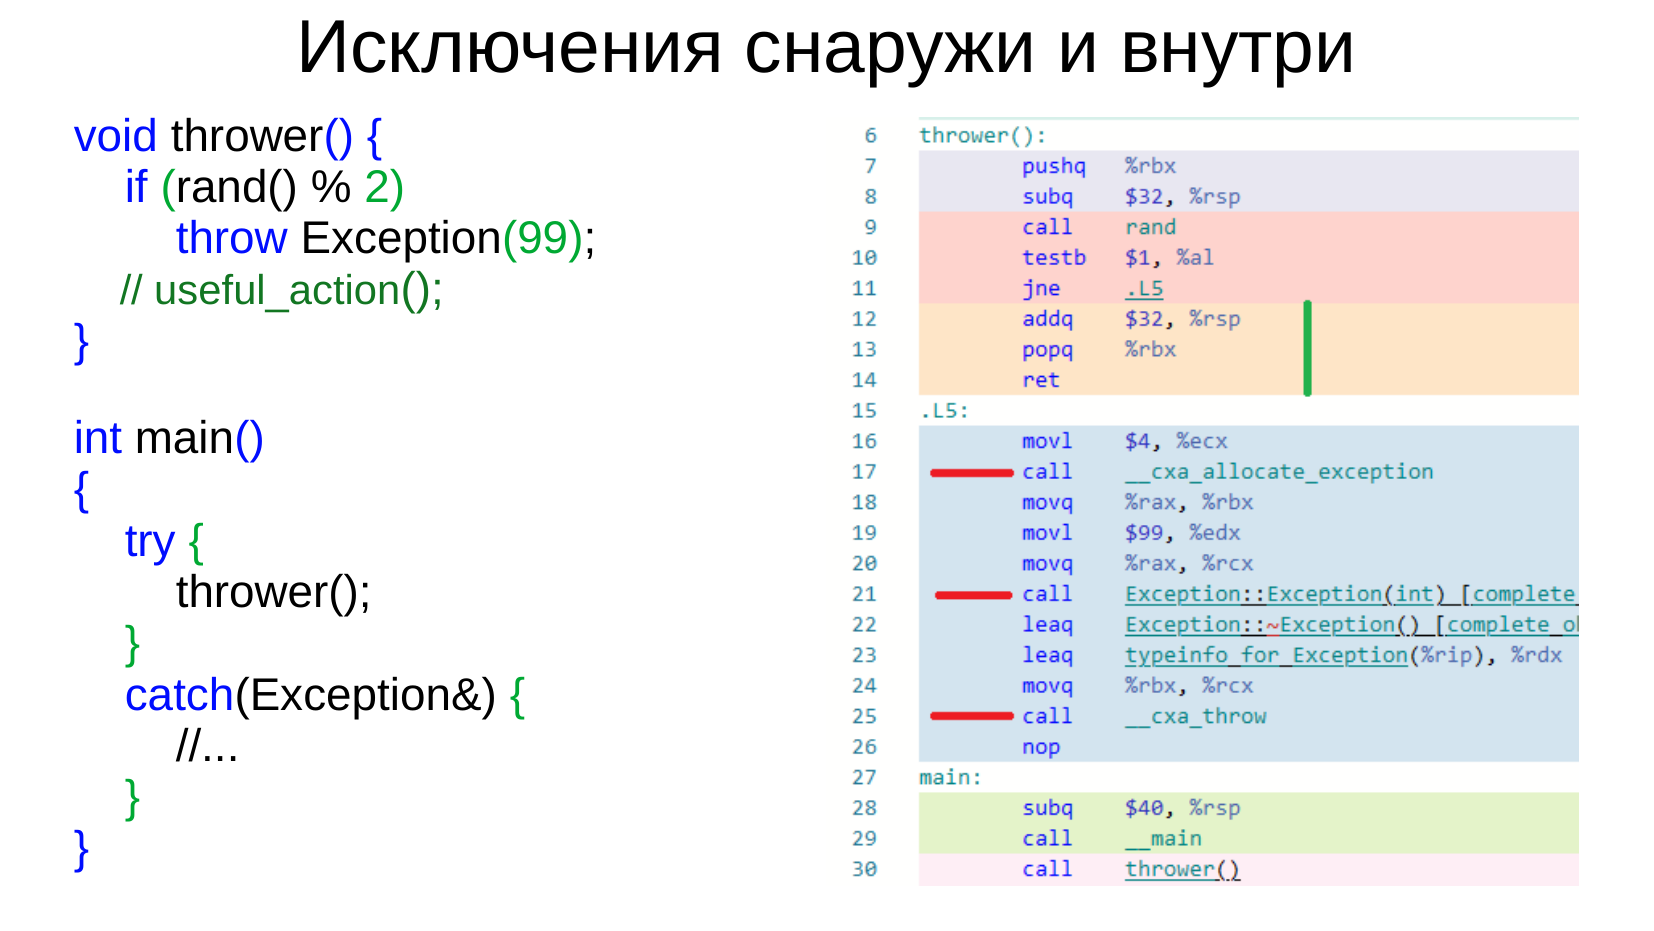

# Исключения снаружи и внутри
void thrower() {
 if (rand() % 2)
 throw Exception(99);
 // useful_action();
}
int main()
{
 try {
 thrower();
 }
 catch(Exception&) {
 //...
 }
}